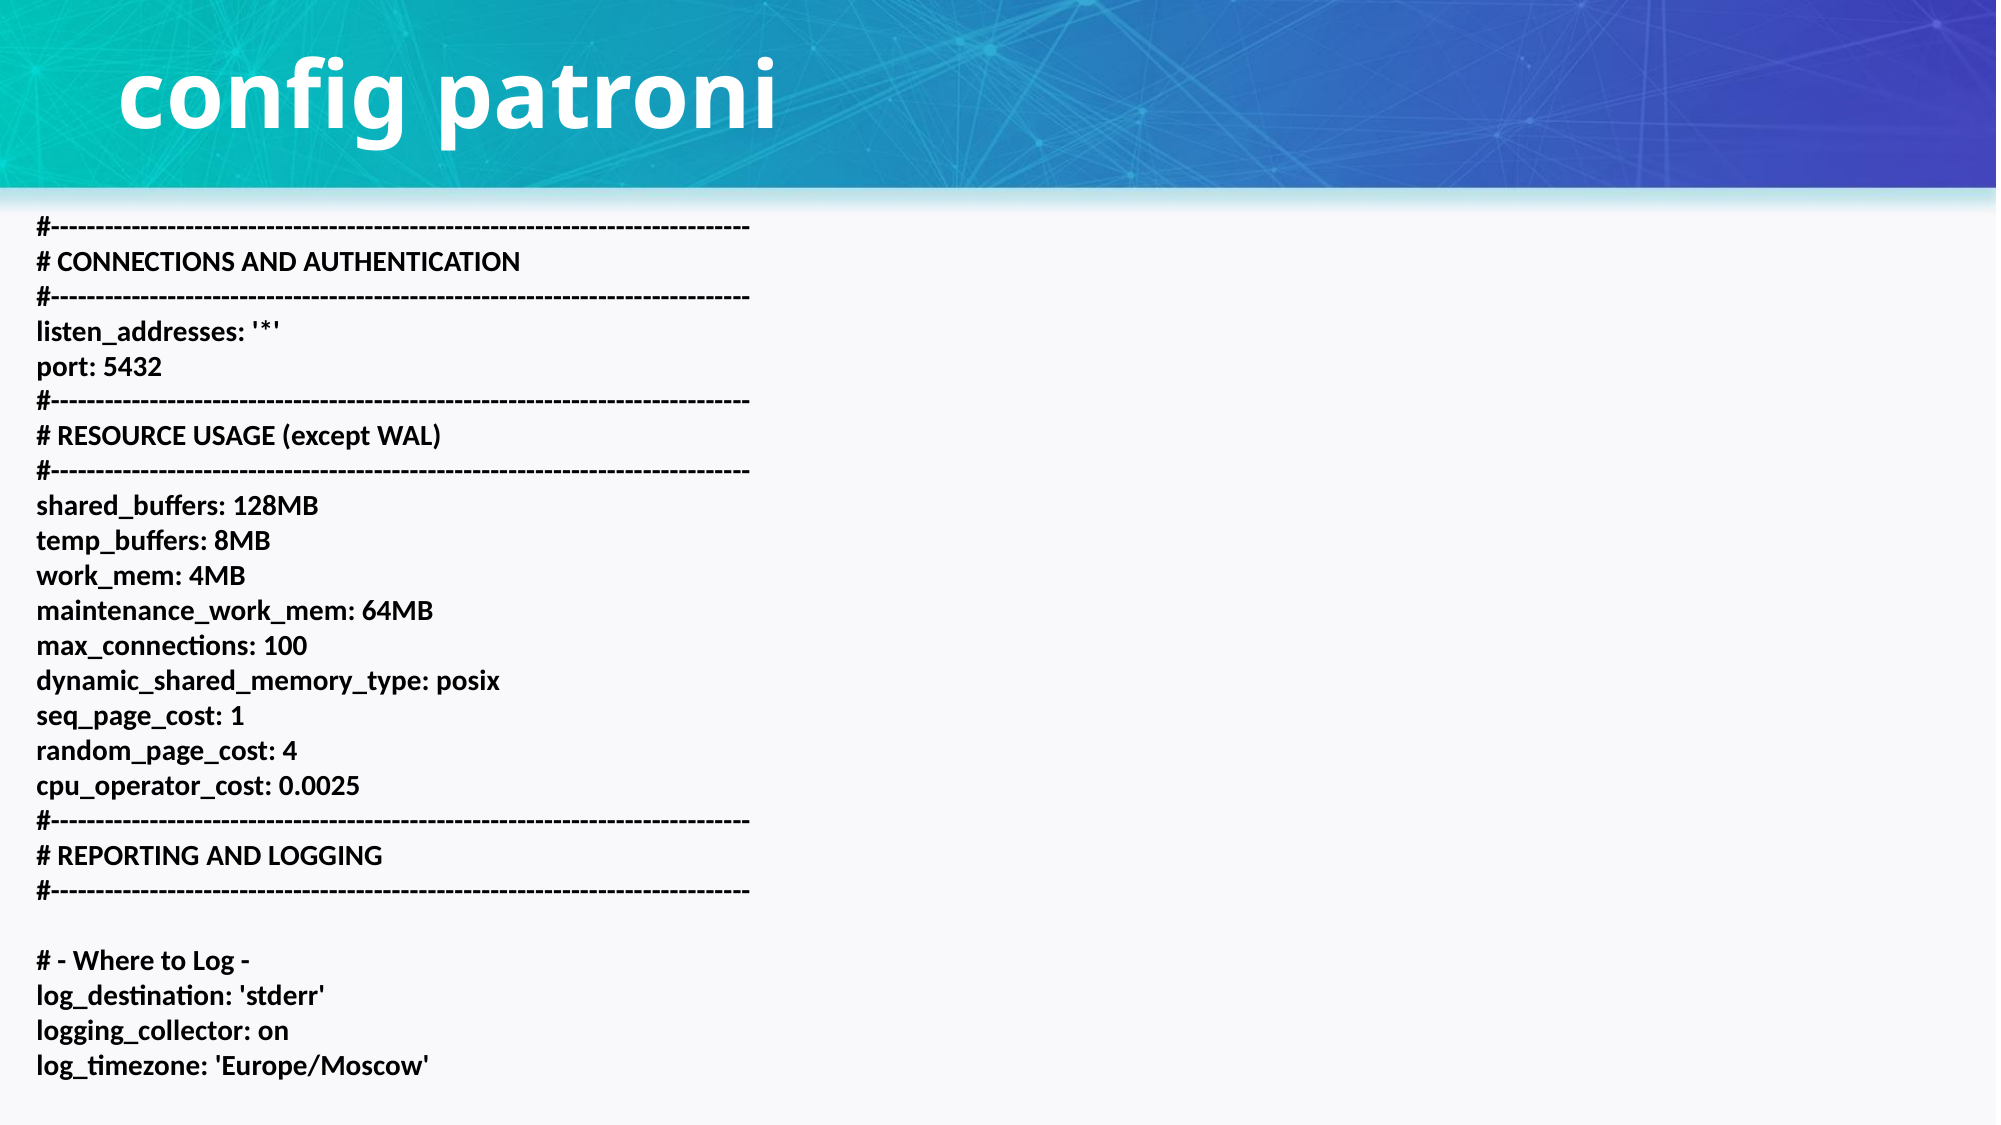

config patroni
 #------------------------------------------------------------------------------
 # CONNECTIONS AND AUTHENTICATION
 #------------------------------------------------------------------------------
 listen_addresses: '*'
 port: 5432
 #------------------------------------------------------------------------------
 # RESOURCE USAGE (except WAL)
 #------------------------------------------------------------------------------
 shared_buffers: 128MB
 temp_buffers: 8MB
 work_mem: 4MB
 maintenance_work_mem: 64MB
 max_connections: 100
 dynamic_shared_memory_type: posix
 seq_page_cost: 1
 random_page_cost: 4
 cpu_operator_cost: 0.0025
 #------------------------------------------------------------------------------
 # REPORTING AND LOGGING
 #------------------------------------------------------------------------------
 # - Where to Log -
 log_destination: 'stderr'
 logging_collector: on
 log_timezone: 'Europe/Moscow'